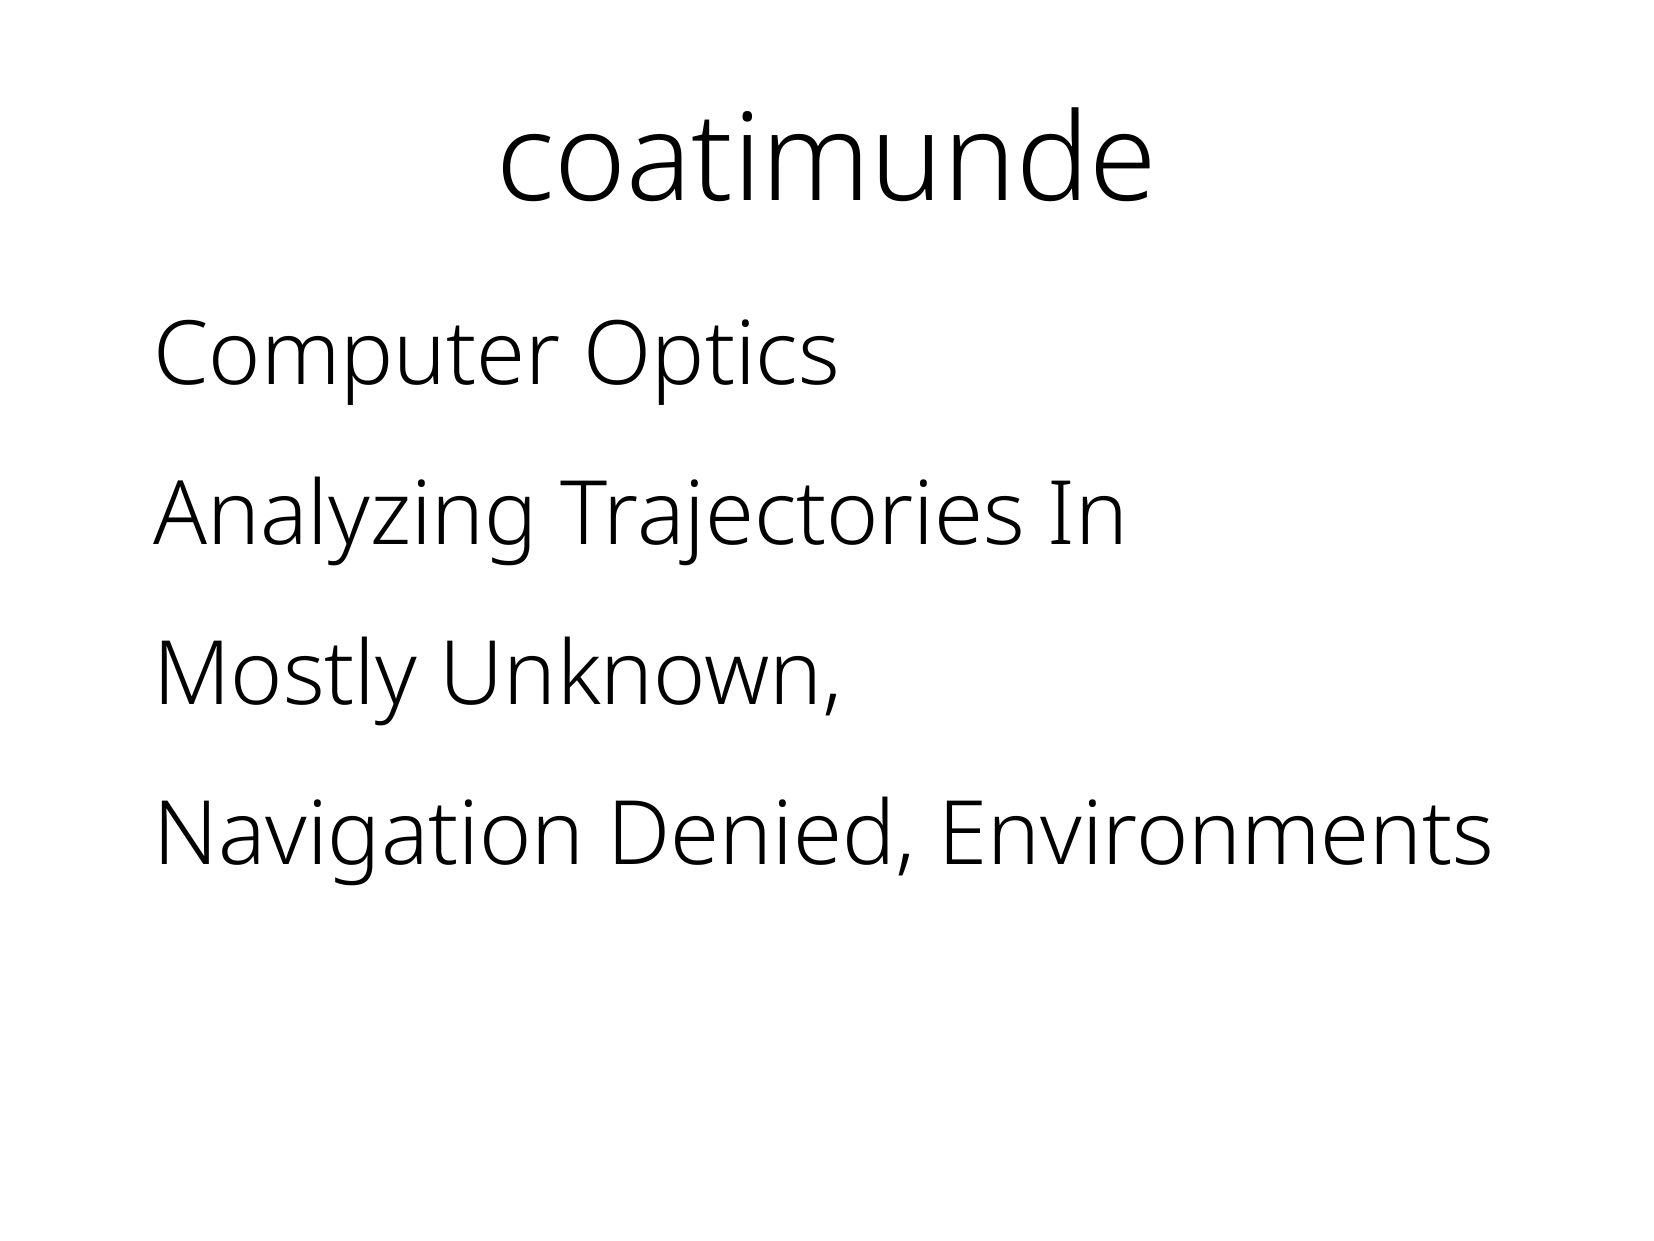

# coatimunde
Computer Optics
Analyzing Trajectories In
Mostly Unknown,
Navigation Denied, Environments